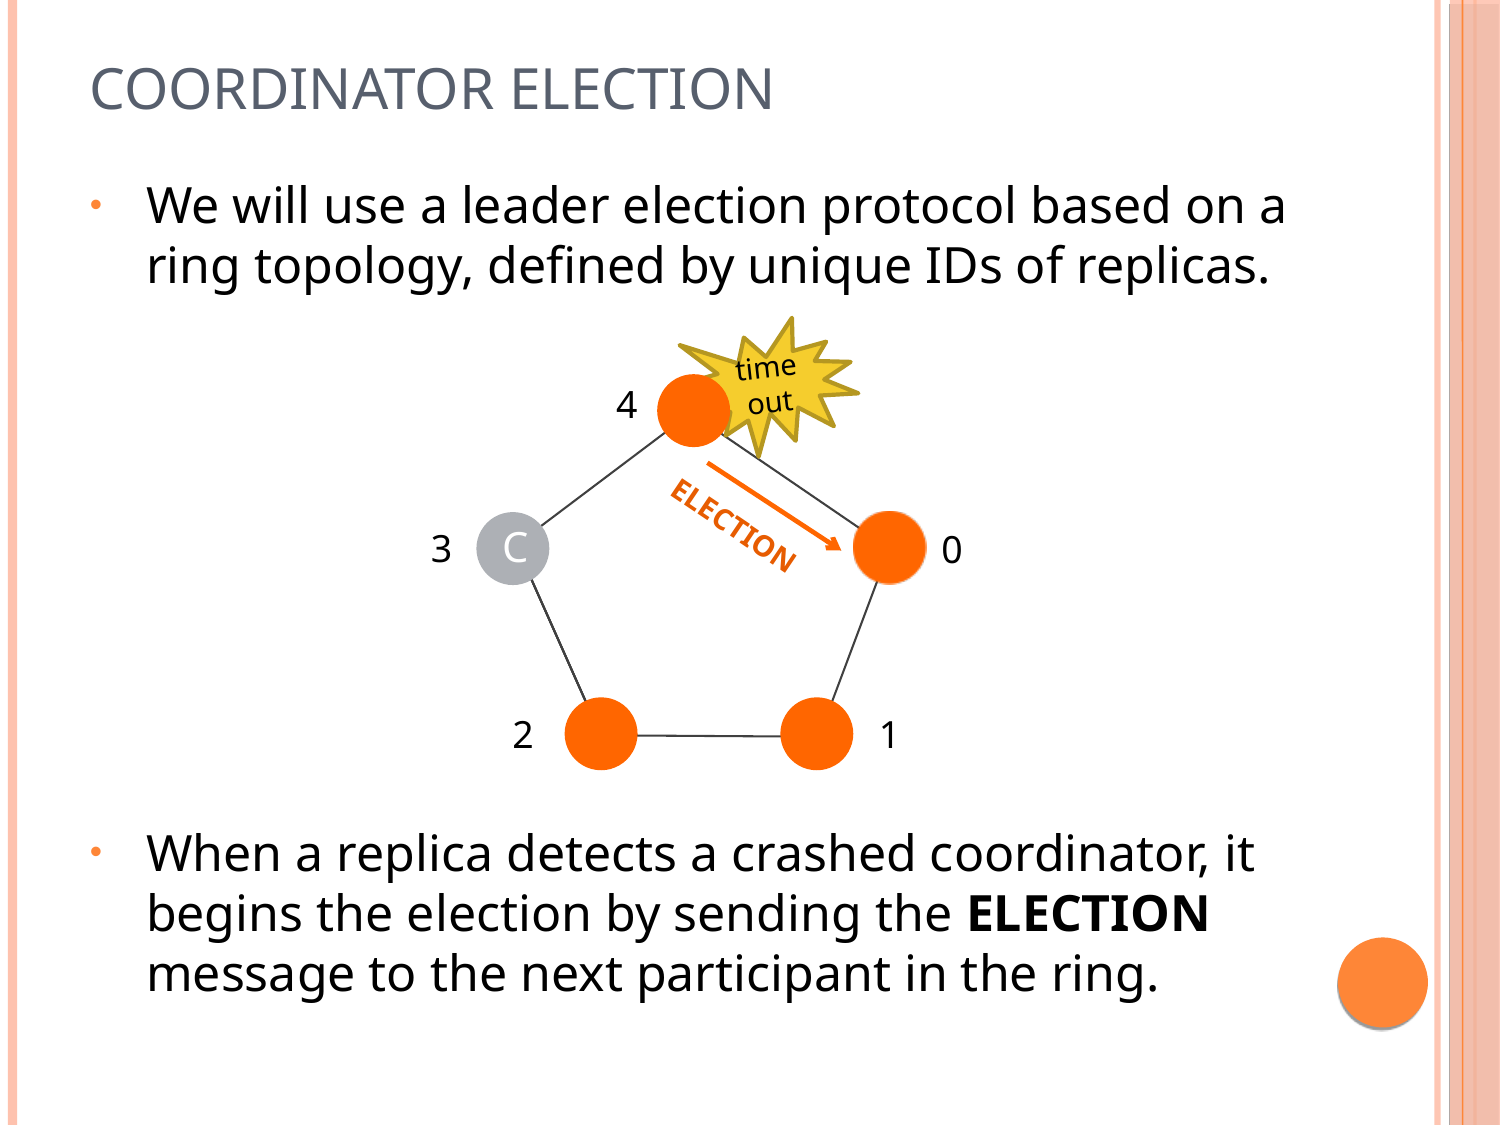

# Coordinator election
We will use a leader election protocol based on a ring topology, defined by unique IDs of replicas.
time
out
4
ELECTION
C
3
0
2
1
When a replica detects a crashed coordinator, it begins the election by sending the ELECTION message to the next participant in the ring.